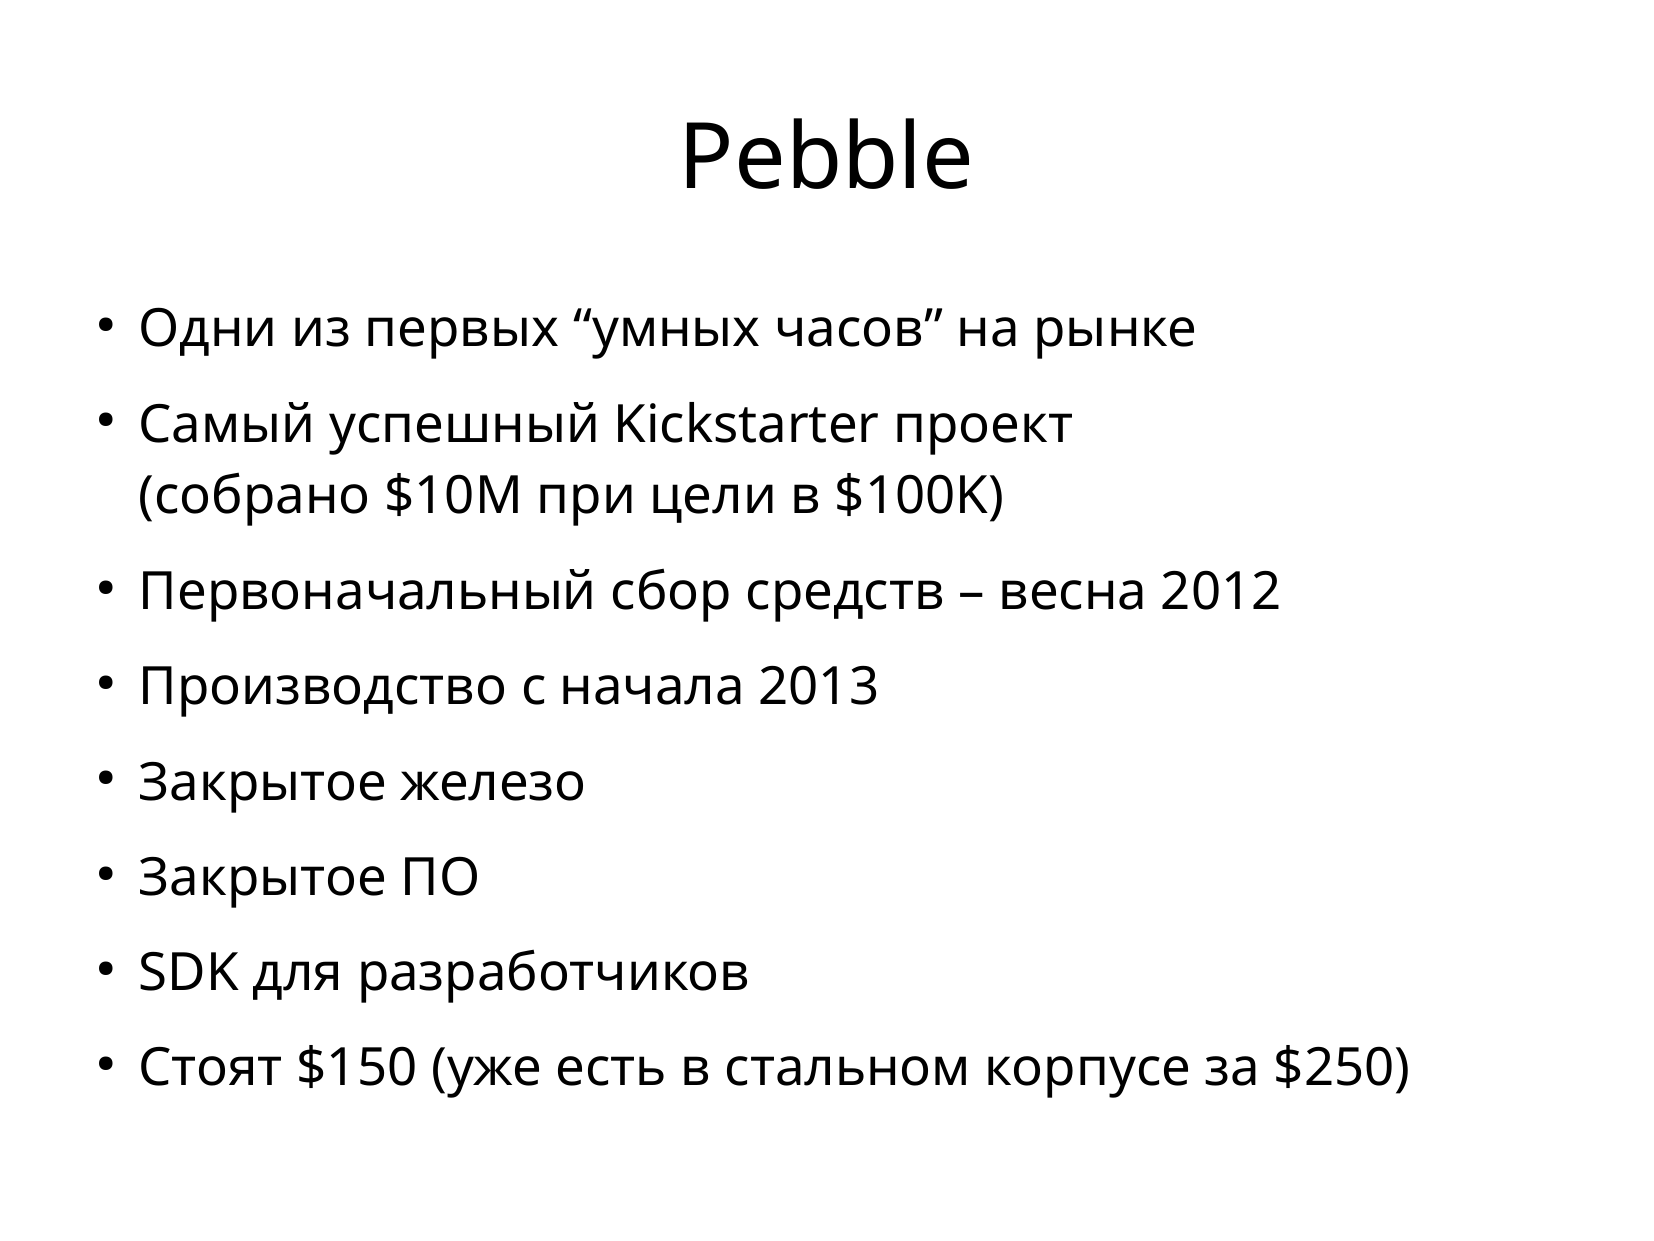

# Pebble
Одни из первых “умных часов” на рынке
Самый успешный Kickstarter проект
(собрано $10M при цели в $100K)
Первоначальный сбор средств – весна 2012
Производство с начала 2013
Закрытое железо
Закрытое ПО
SDK для разработчиков
Стоят $150 (уже есть в стальном корпусе за $250)